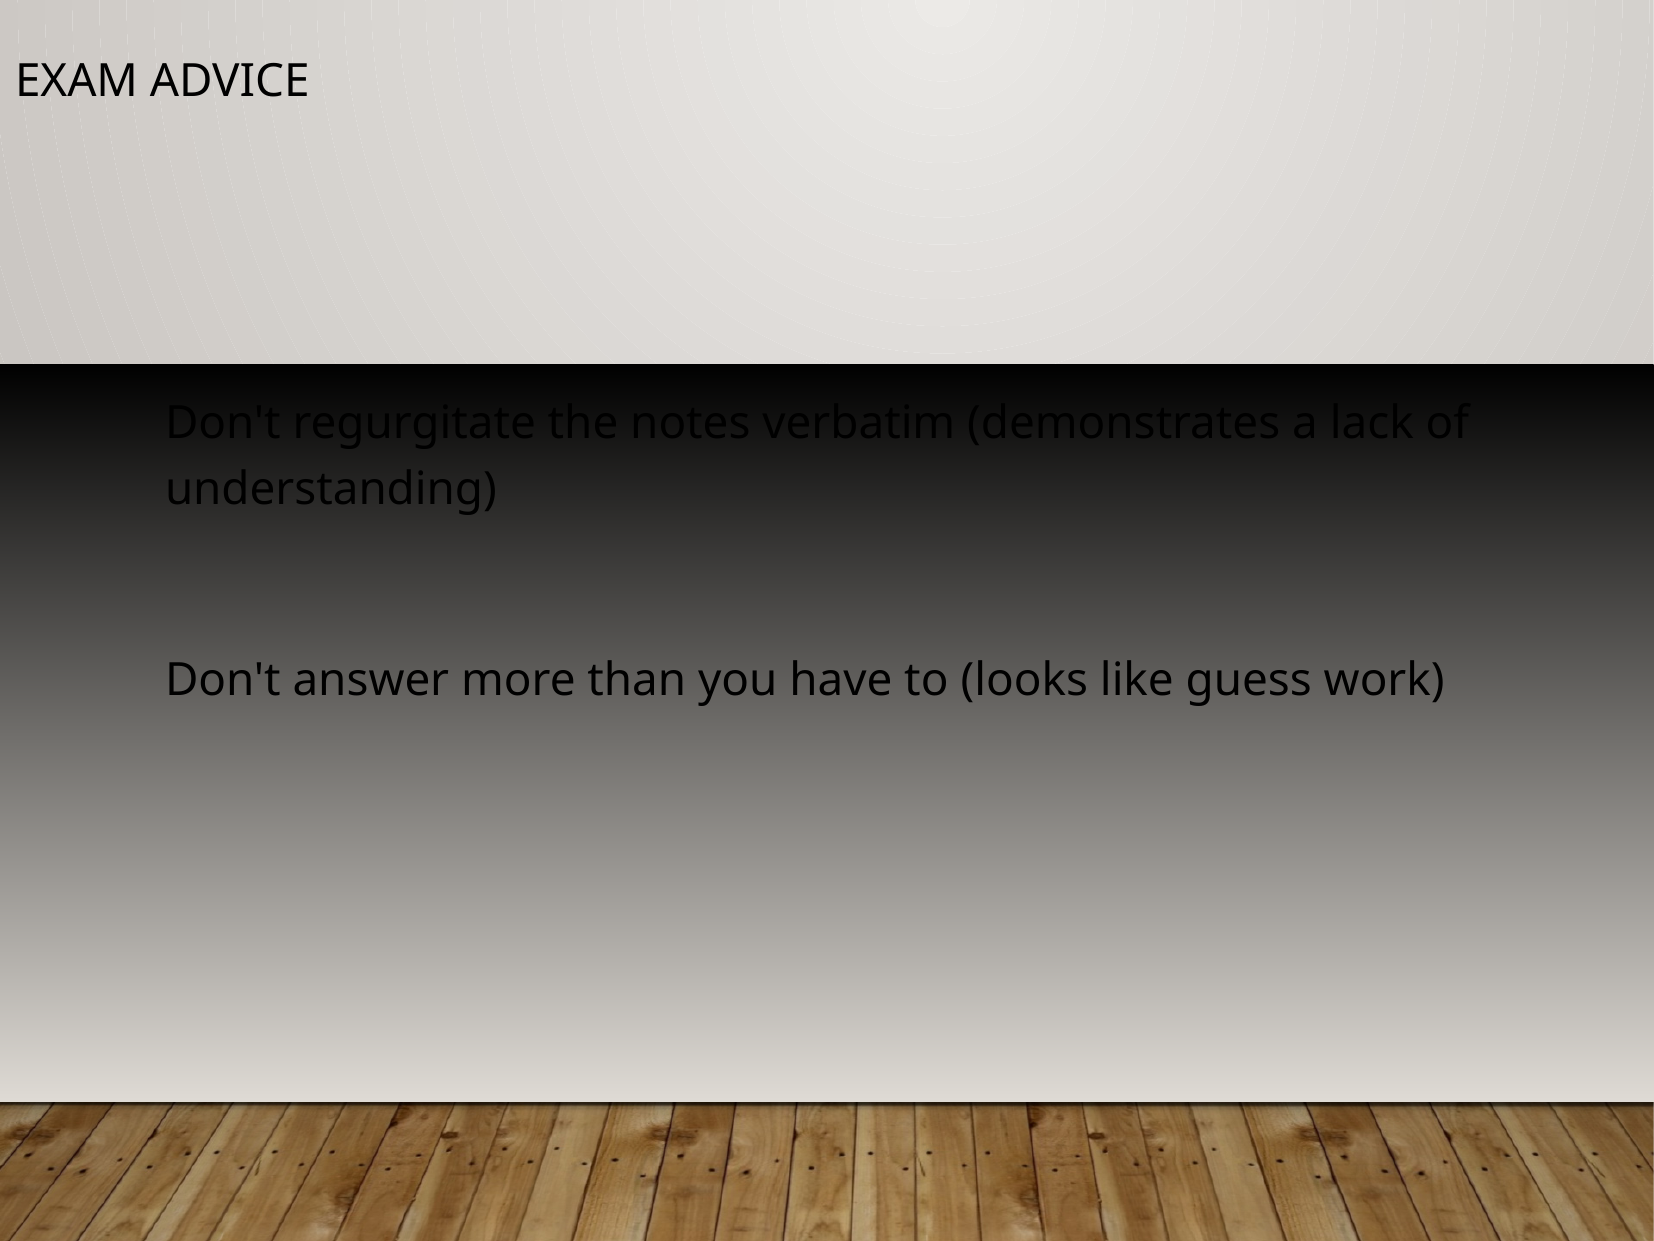

# Exam advice
Don't regurgitate the notes verbatim (demonstrates a lack of understanding)
Don't answer more than you have to (looks like guess work)